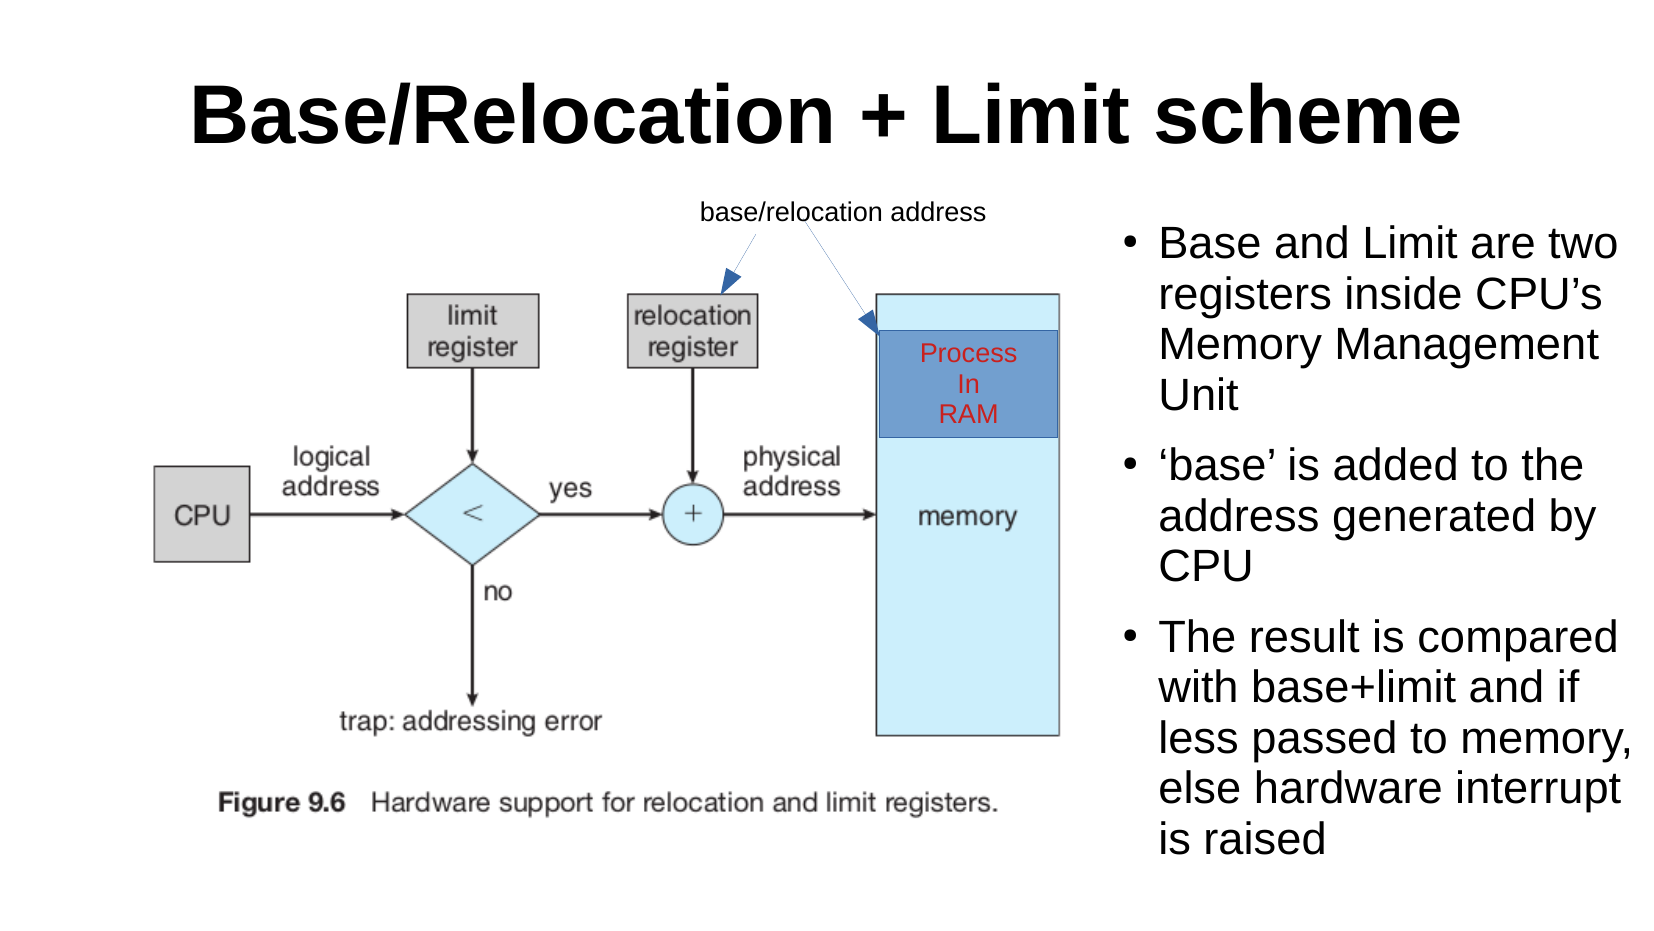

# Base/Relocation + Limit scheme
base/relocation address
Base and Limit are two registers inside CPU’s Memory Management Unit
‘base’ is added to the address generated by CPU
The result is compared with base+limit and if less passed to memory, else hardware interrupt is raised
Process
In
RAM